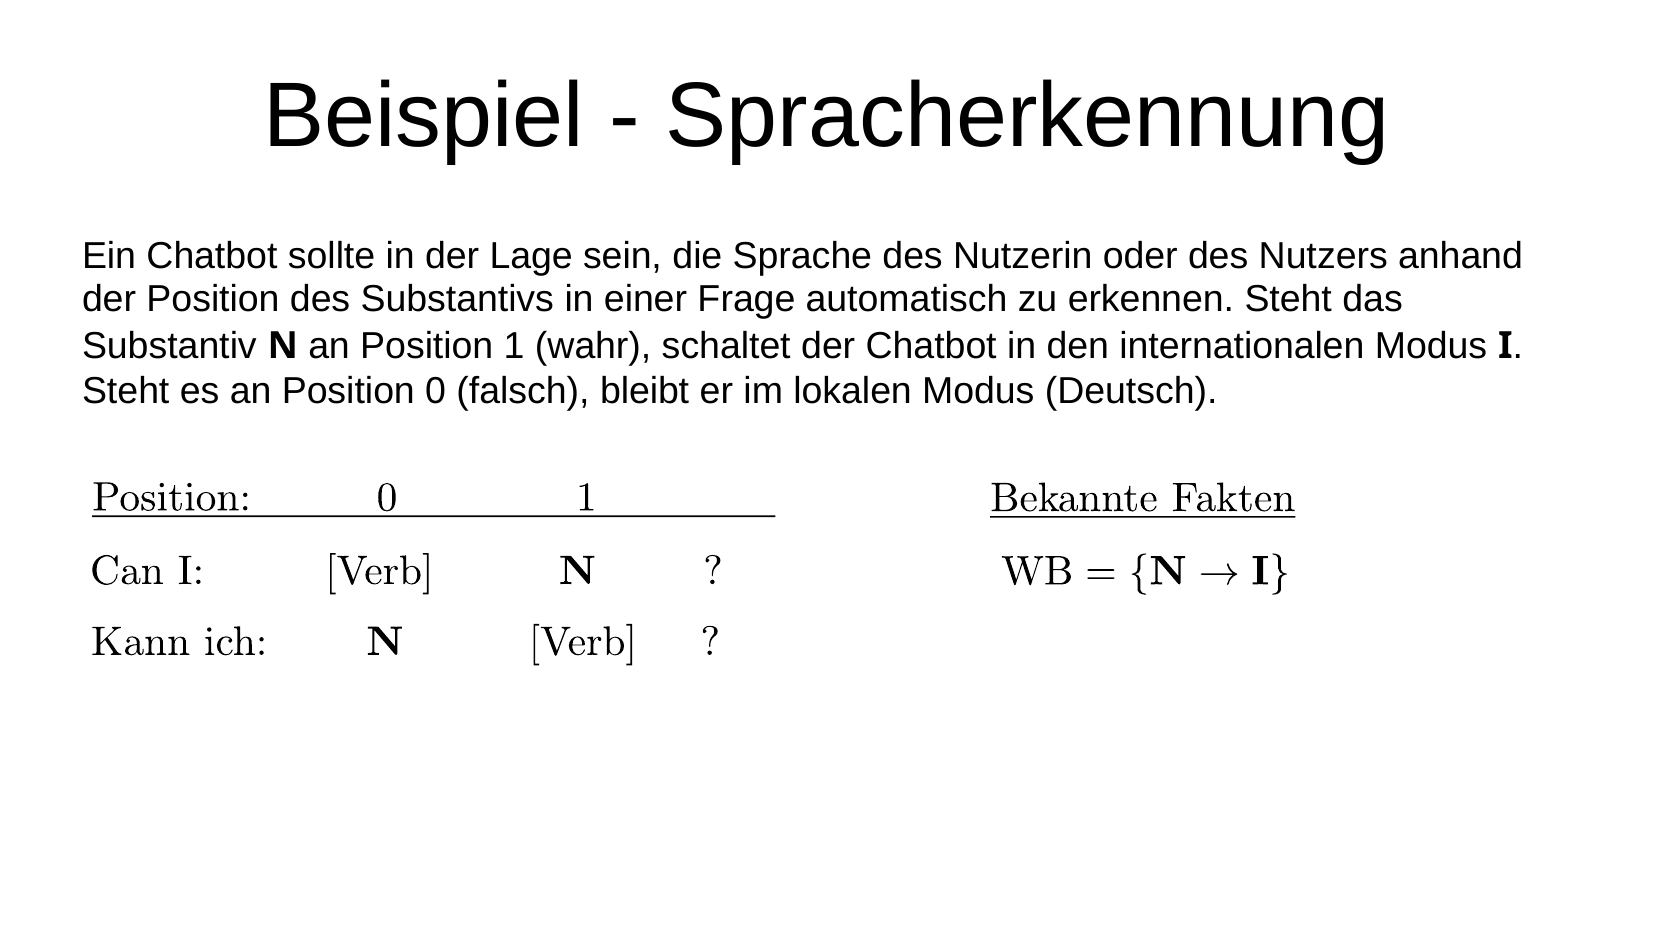

# Beispiel - Spracherkennung
Ein Chatbot sollte in der Lage sein, die Sprache des Nutzerin oder des Nutzers anhand der Position des Substantivs in einer Frage automatisch zu erkennen. Steht das Substantiv N an Position 1 (wahr), schaltet der Chatbot in den internationalen Modus I. Steht es an Position 0 (falsch), bleibt er im lokalen Modus (Deutsch).